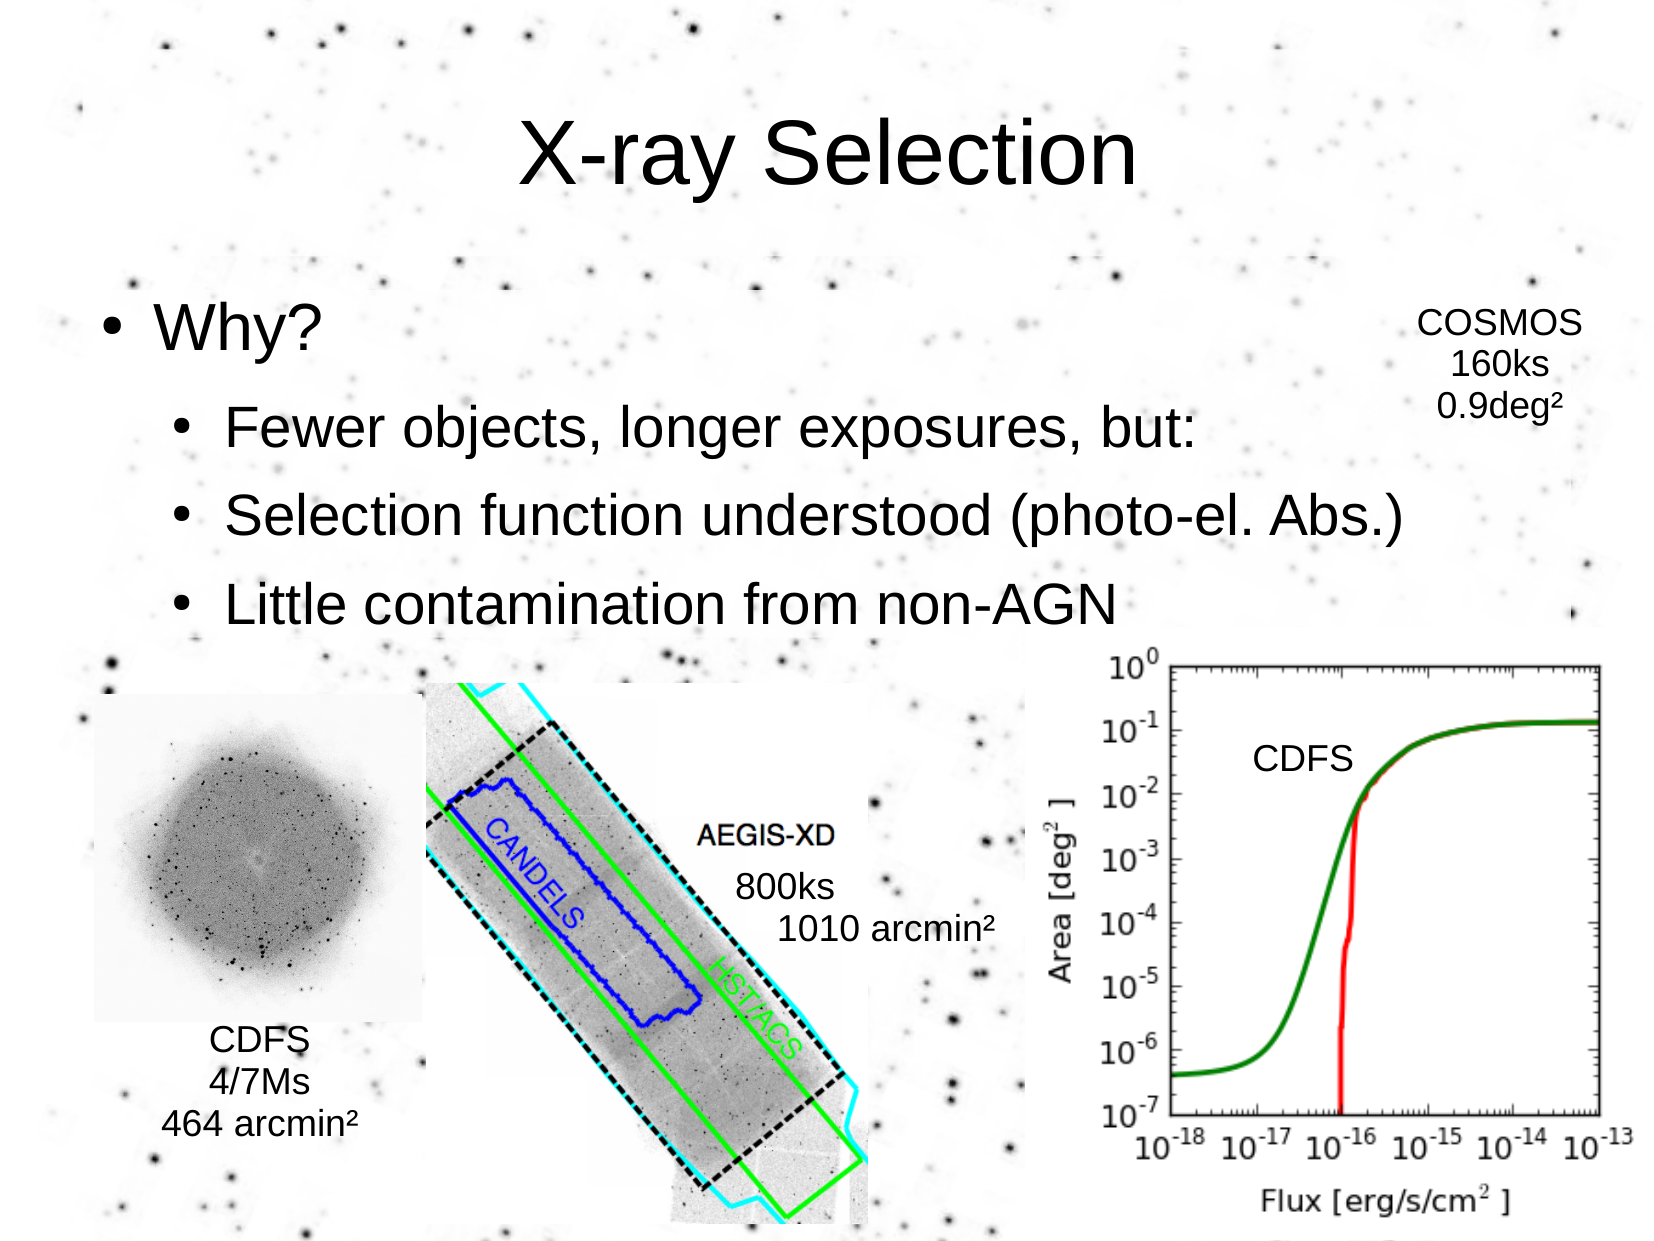

# X-ray Selection
Why?
Fewer objects, longer exposures, but:
Selection function understood (photo-el. Abs.)
Little contamination from non-AGN
COSMOS
160ks
0.9deg²
CDFS
800ks
 1010 arcmin²
CDFS
4/7Ms
464 arcmin²